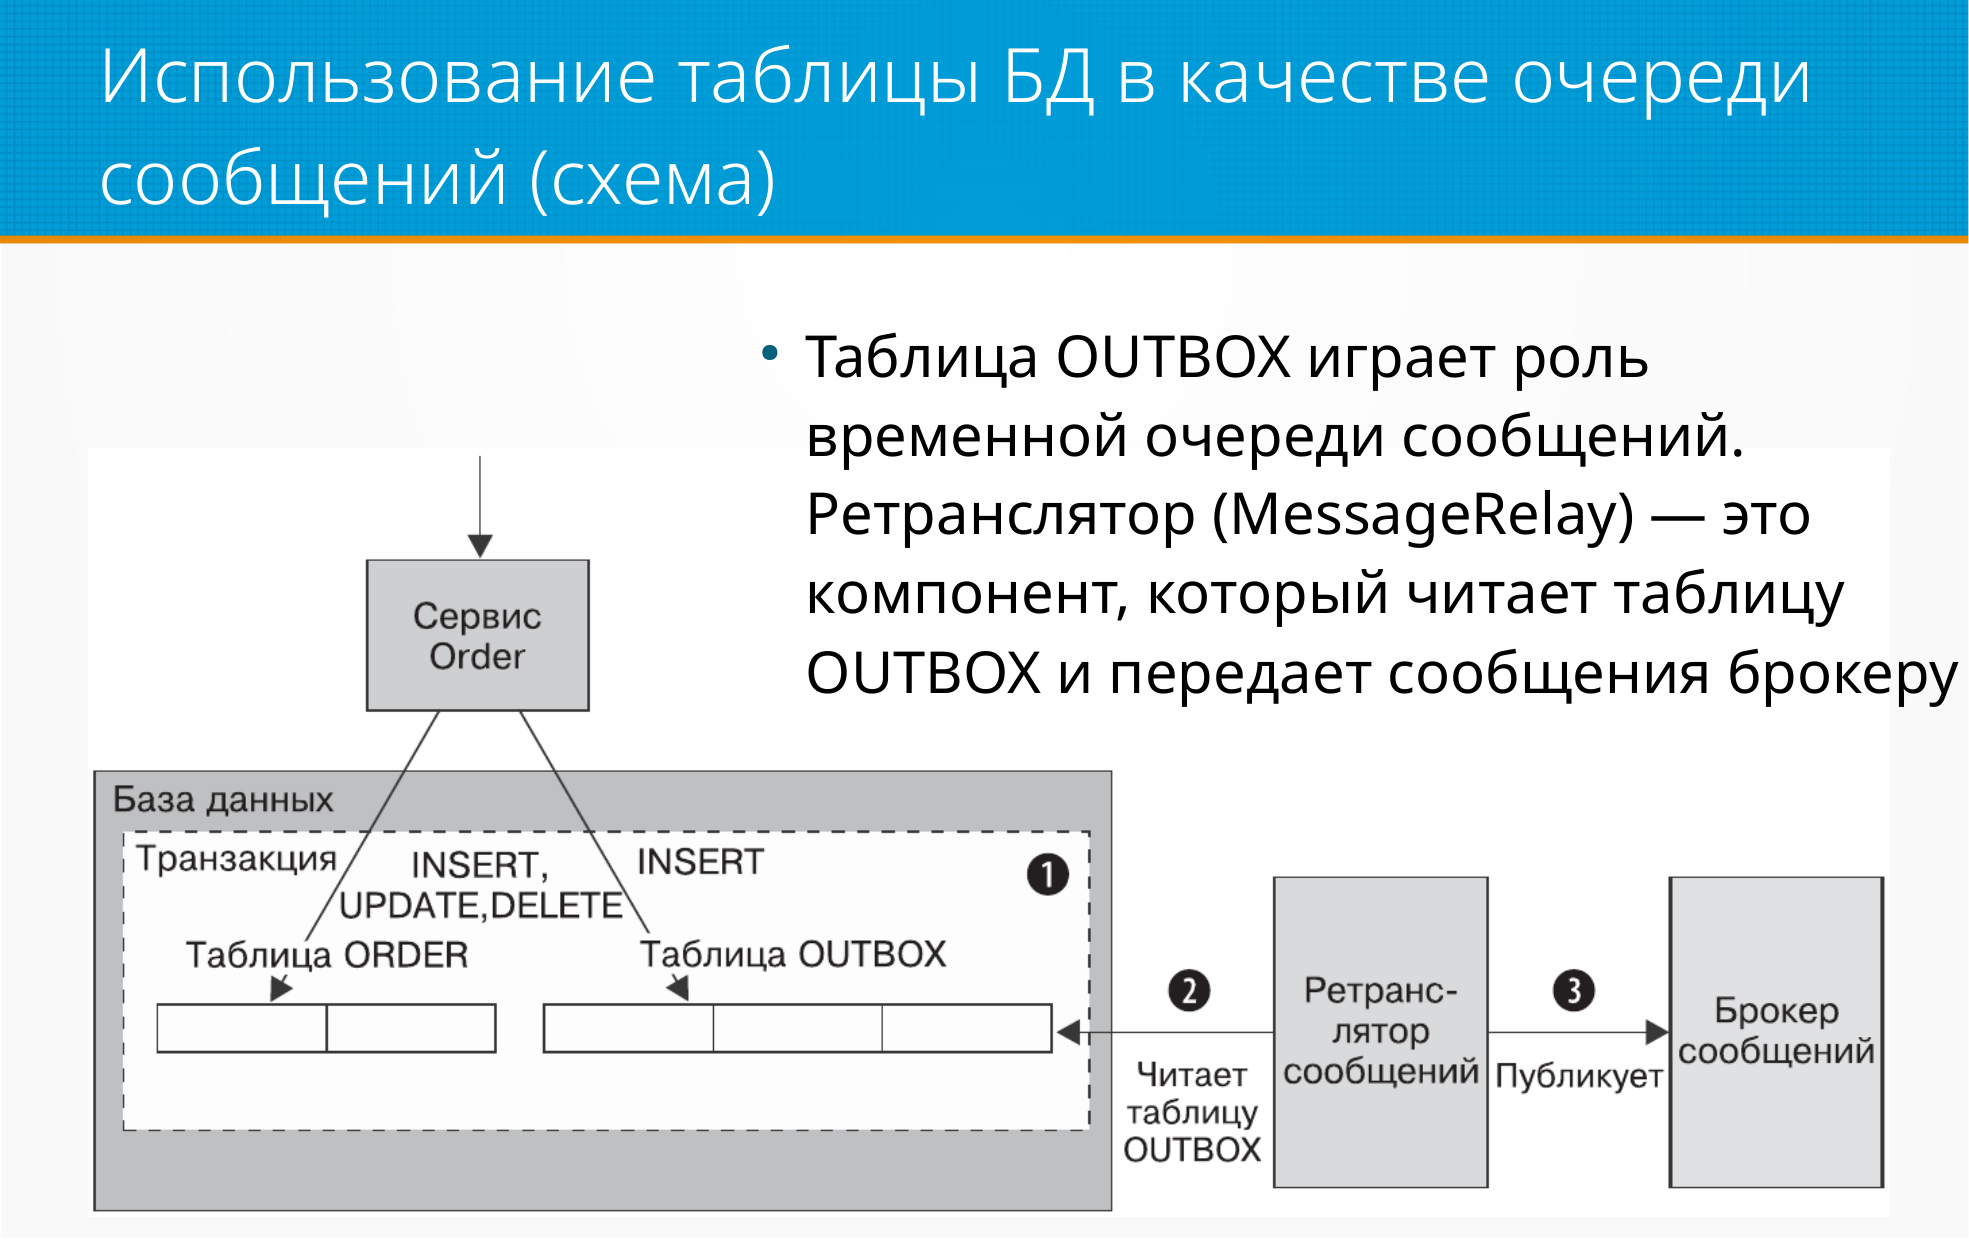

# Использование таблицы БД в качестве очереди сообщений (схема)
Таблица OUTBOX играет роль временной очереди сообщений. Ретранслятор (MessageRelay) — это компонент, который читает таблицу OUTBOX и передает сообщения брокеру